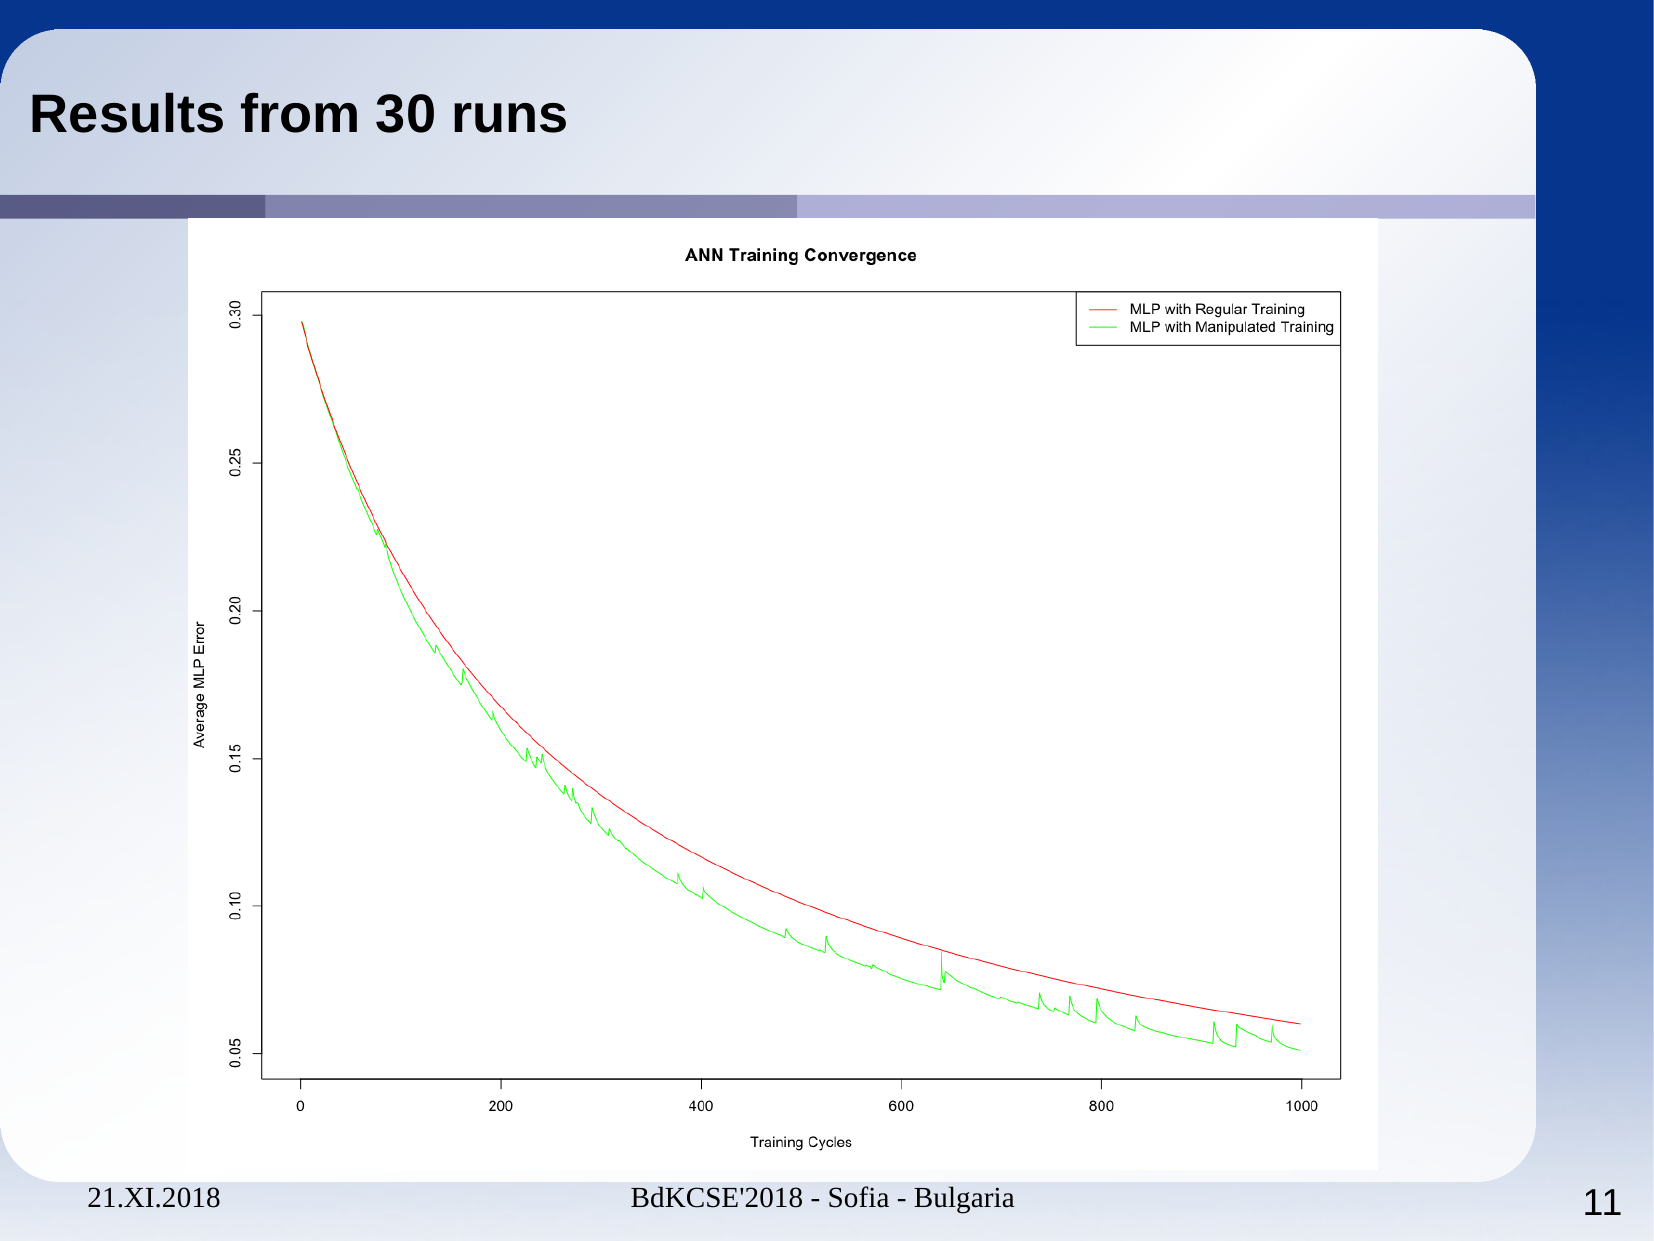

# Results from 30 runs
21.XI.2018
BdKCSE'2018 - Sofia - Bulgaria
11